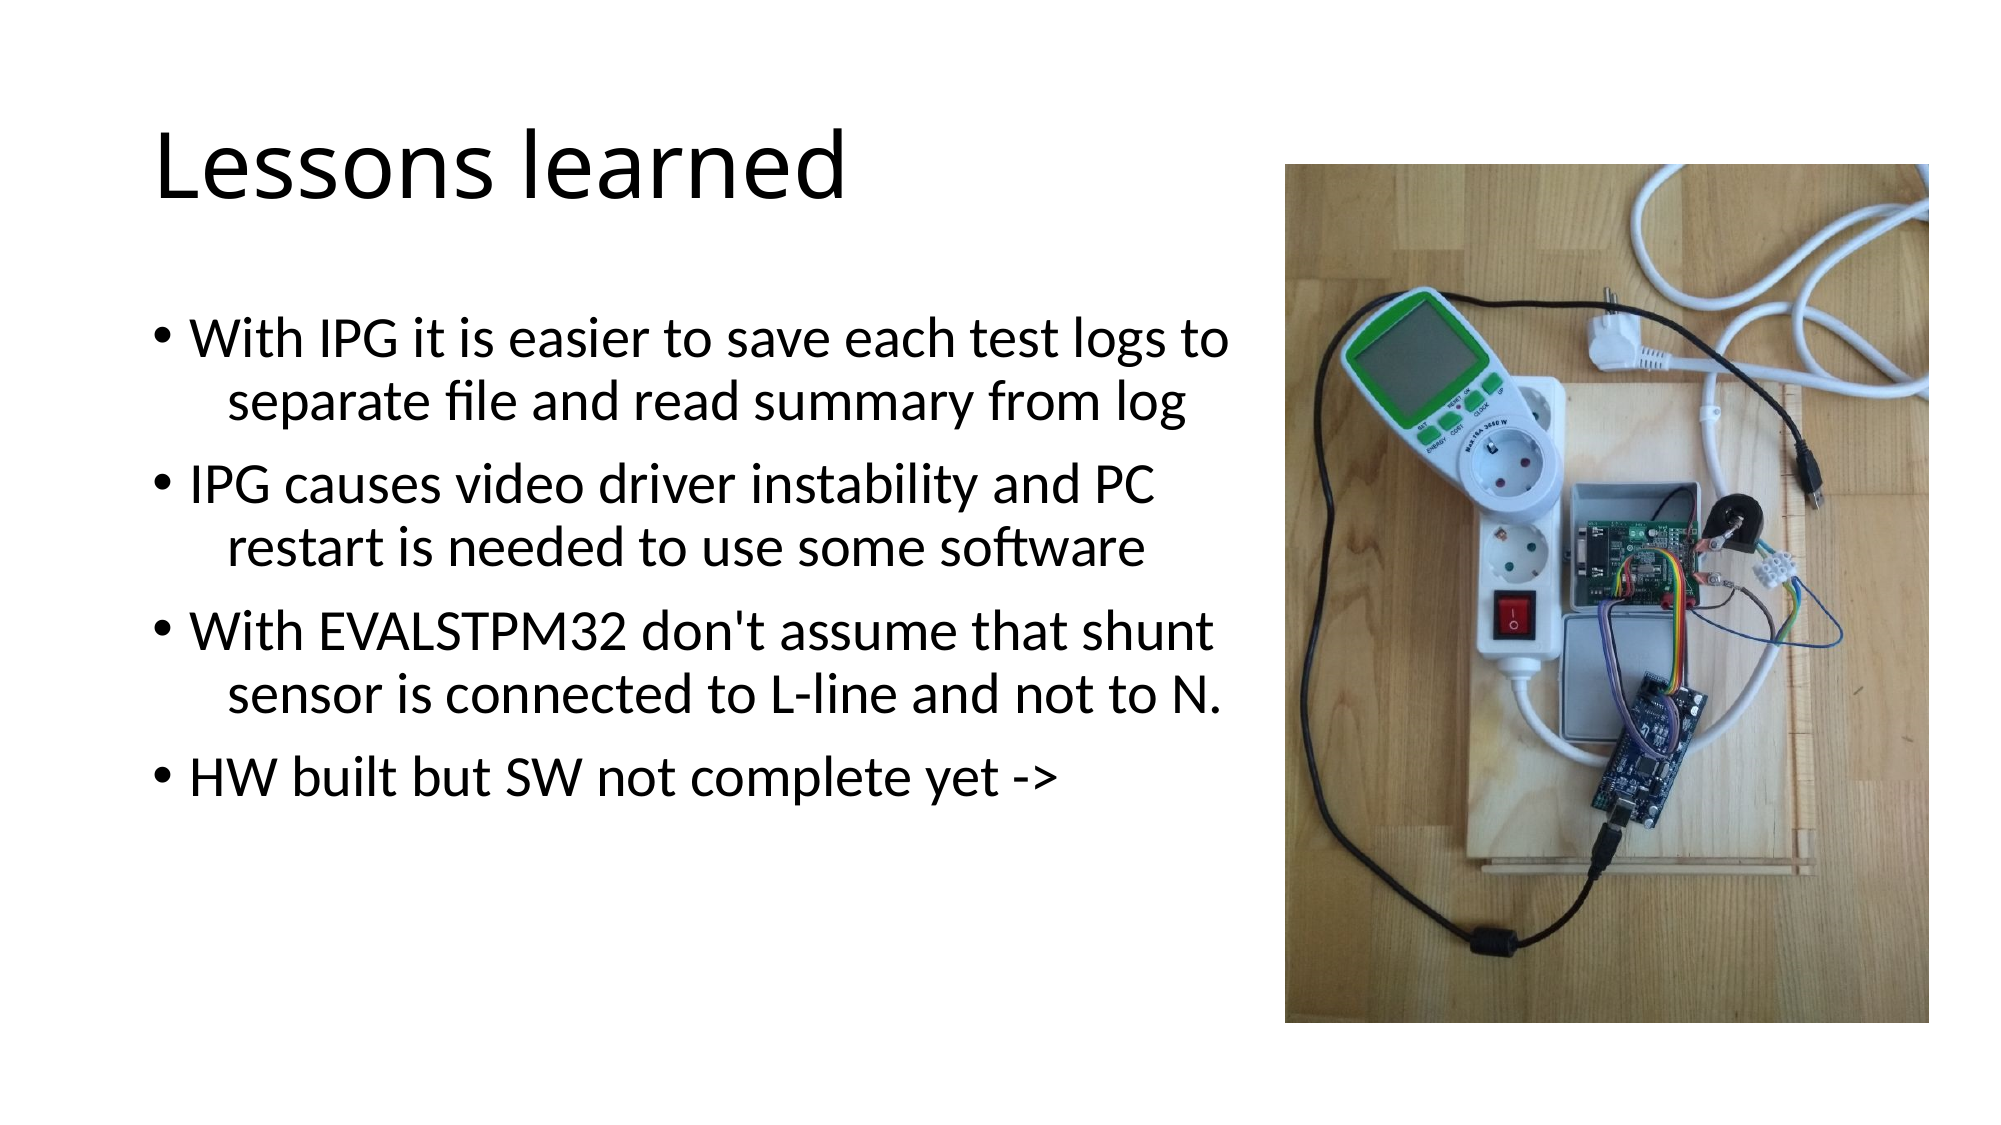

# Lessons learned
With IPG it is easier to save each test logs to separate file and read summary from log
IPG causes video driver instability and PC restart is needed to use some software
With EVALSTPM32 don't assume that shunt sensor is connected to L-line and not to N.
HW built but SW not complete yet ->